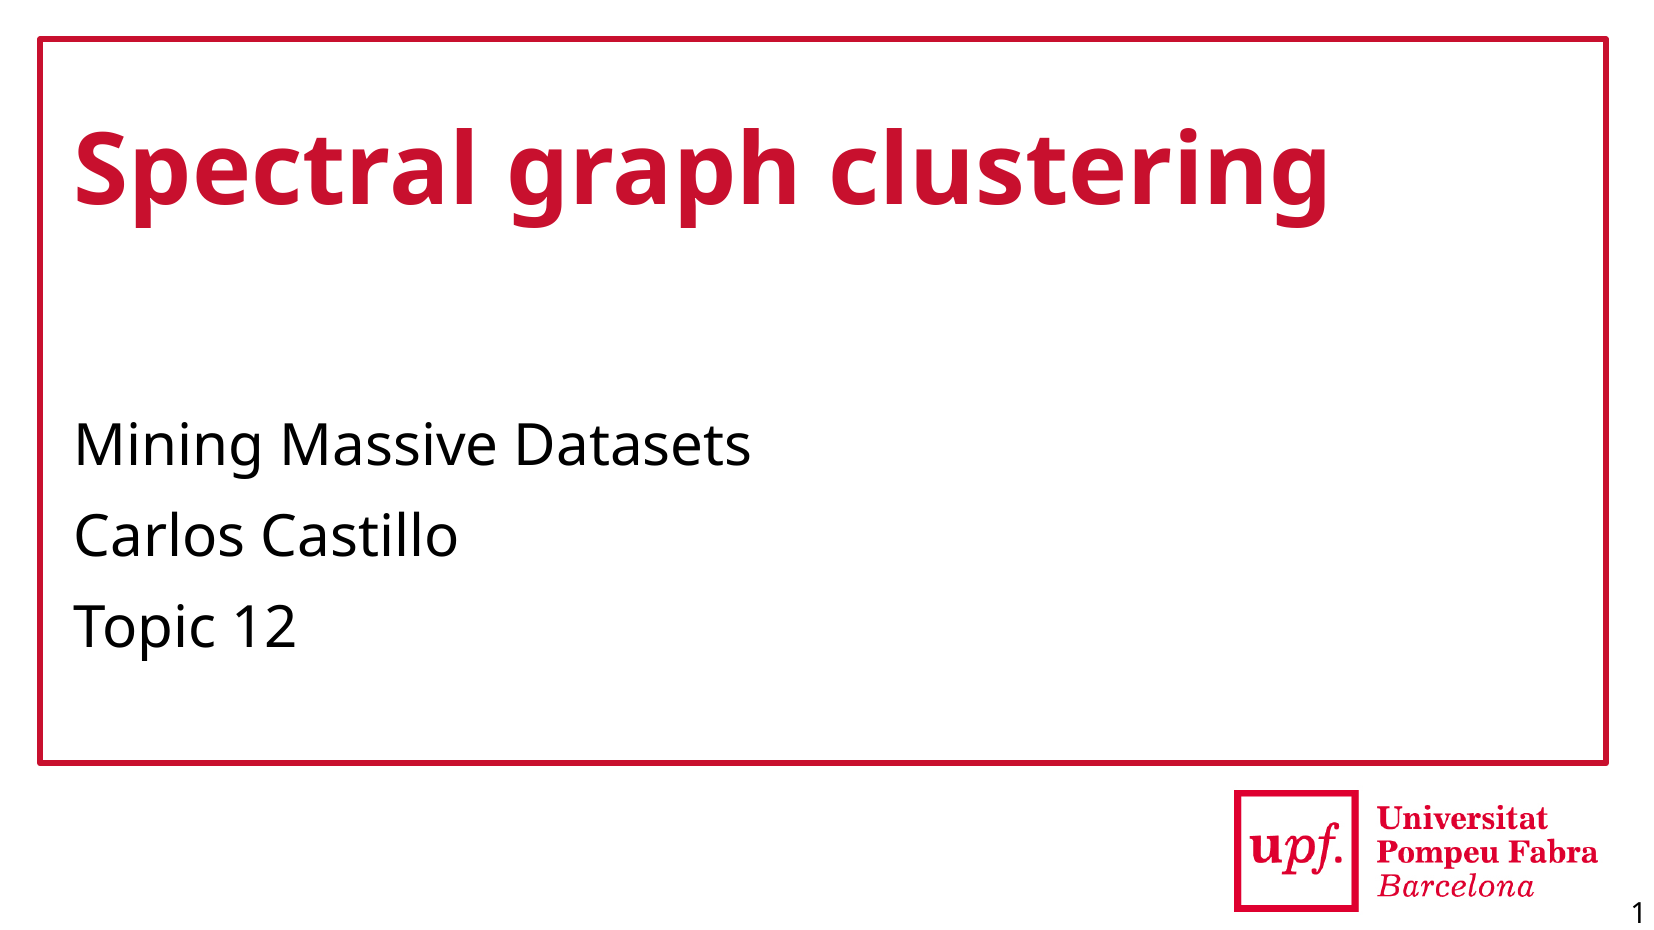

Spectral graph clustering
Mining Massive Datasets
Carlos Castillo
Topic 12
1